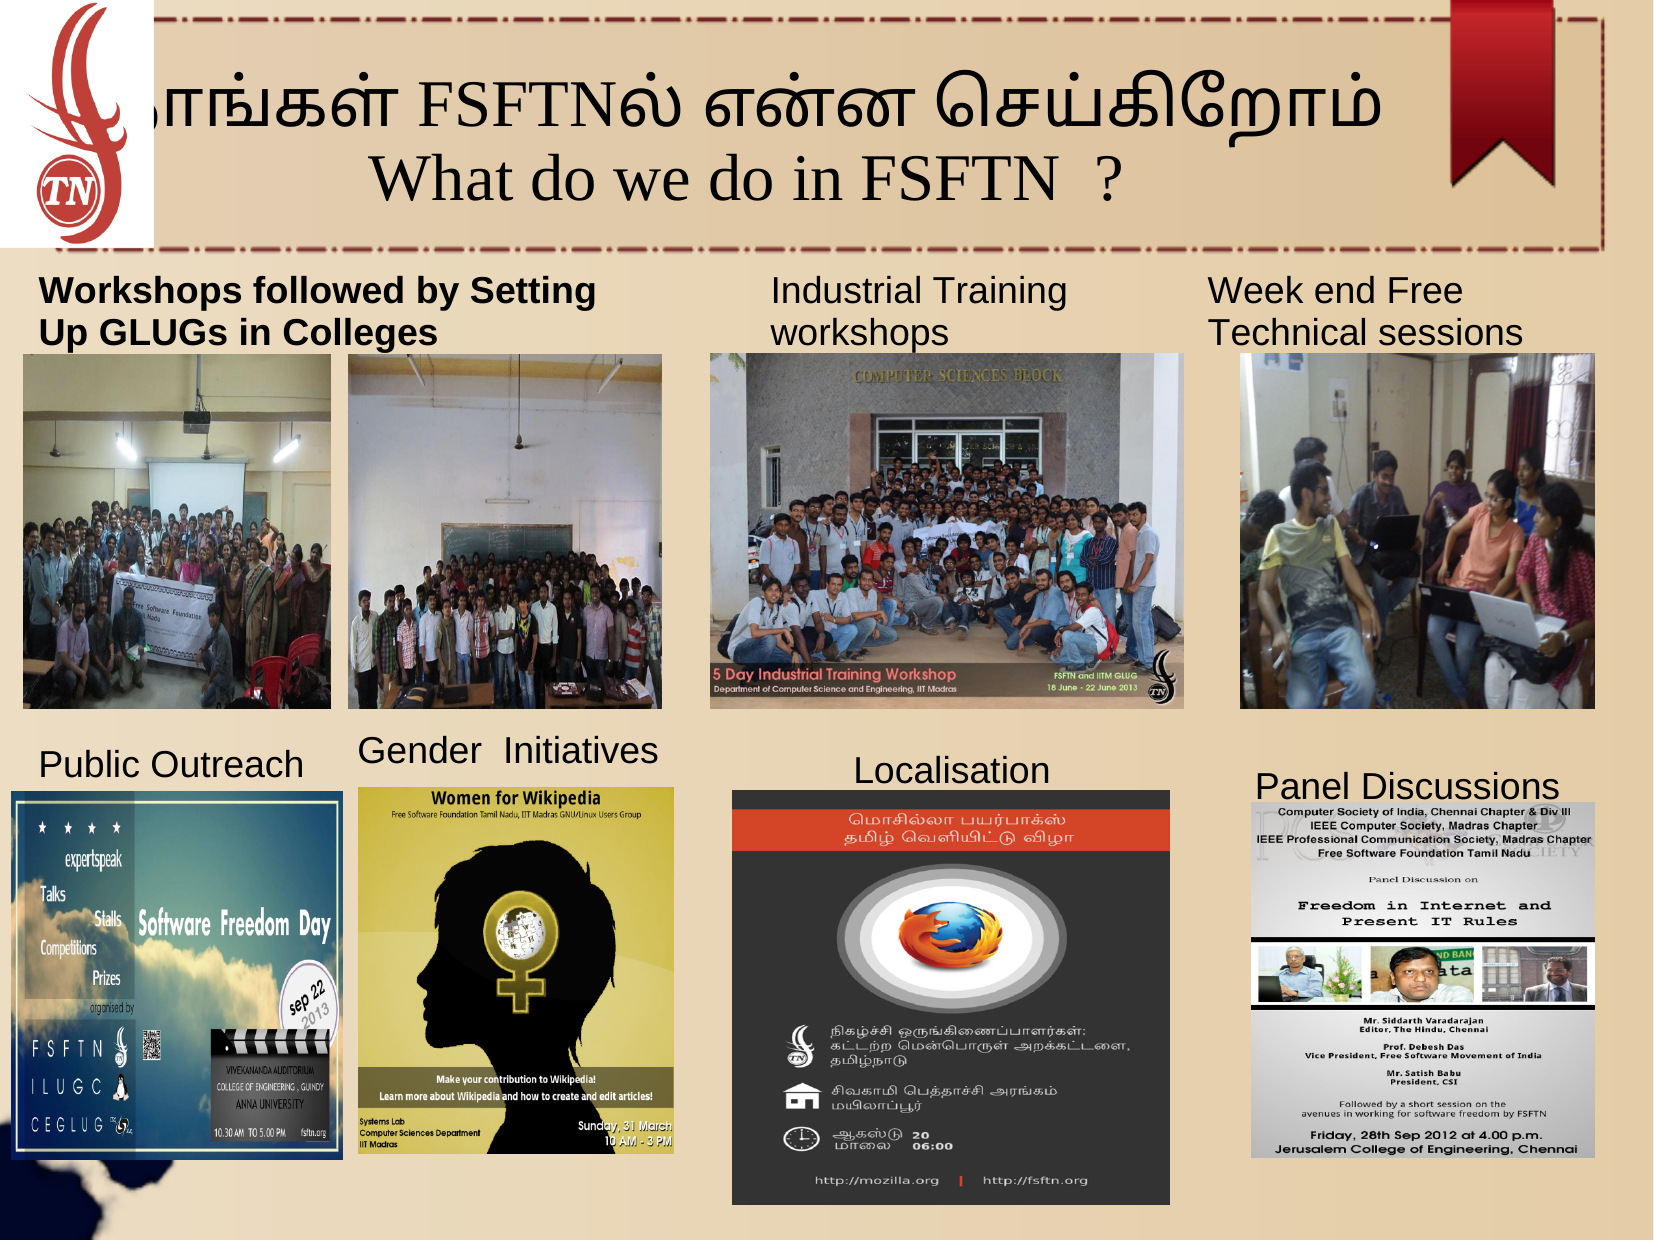

# நாங்கள் FSFTNல் என்ன செய்கிறோம் What do we do in FSFTN ?
Workshops followed by Setting
Up GLUGs in Colleges
Industrial Training workshops
Week end Free Technical sessions
Gender Initiatives
Public Outreach
Localisation
Panel Discussions